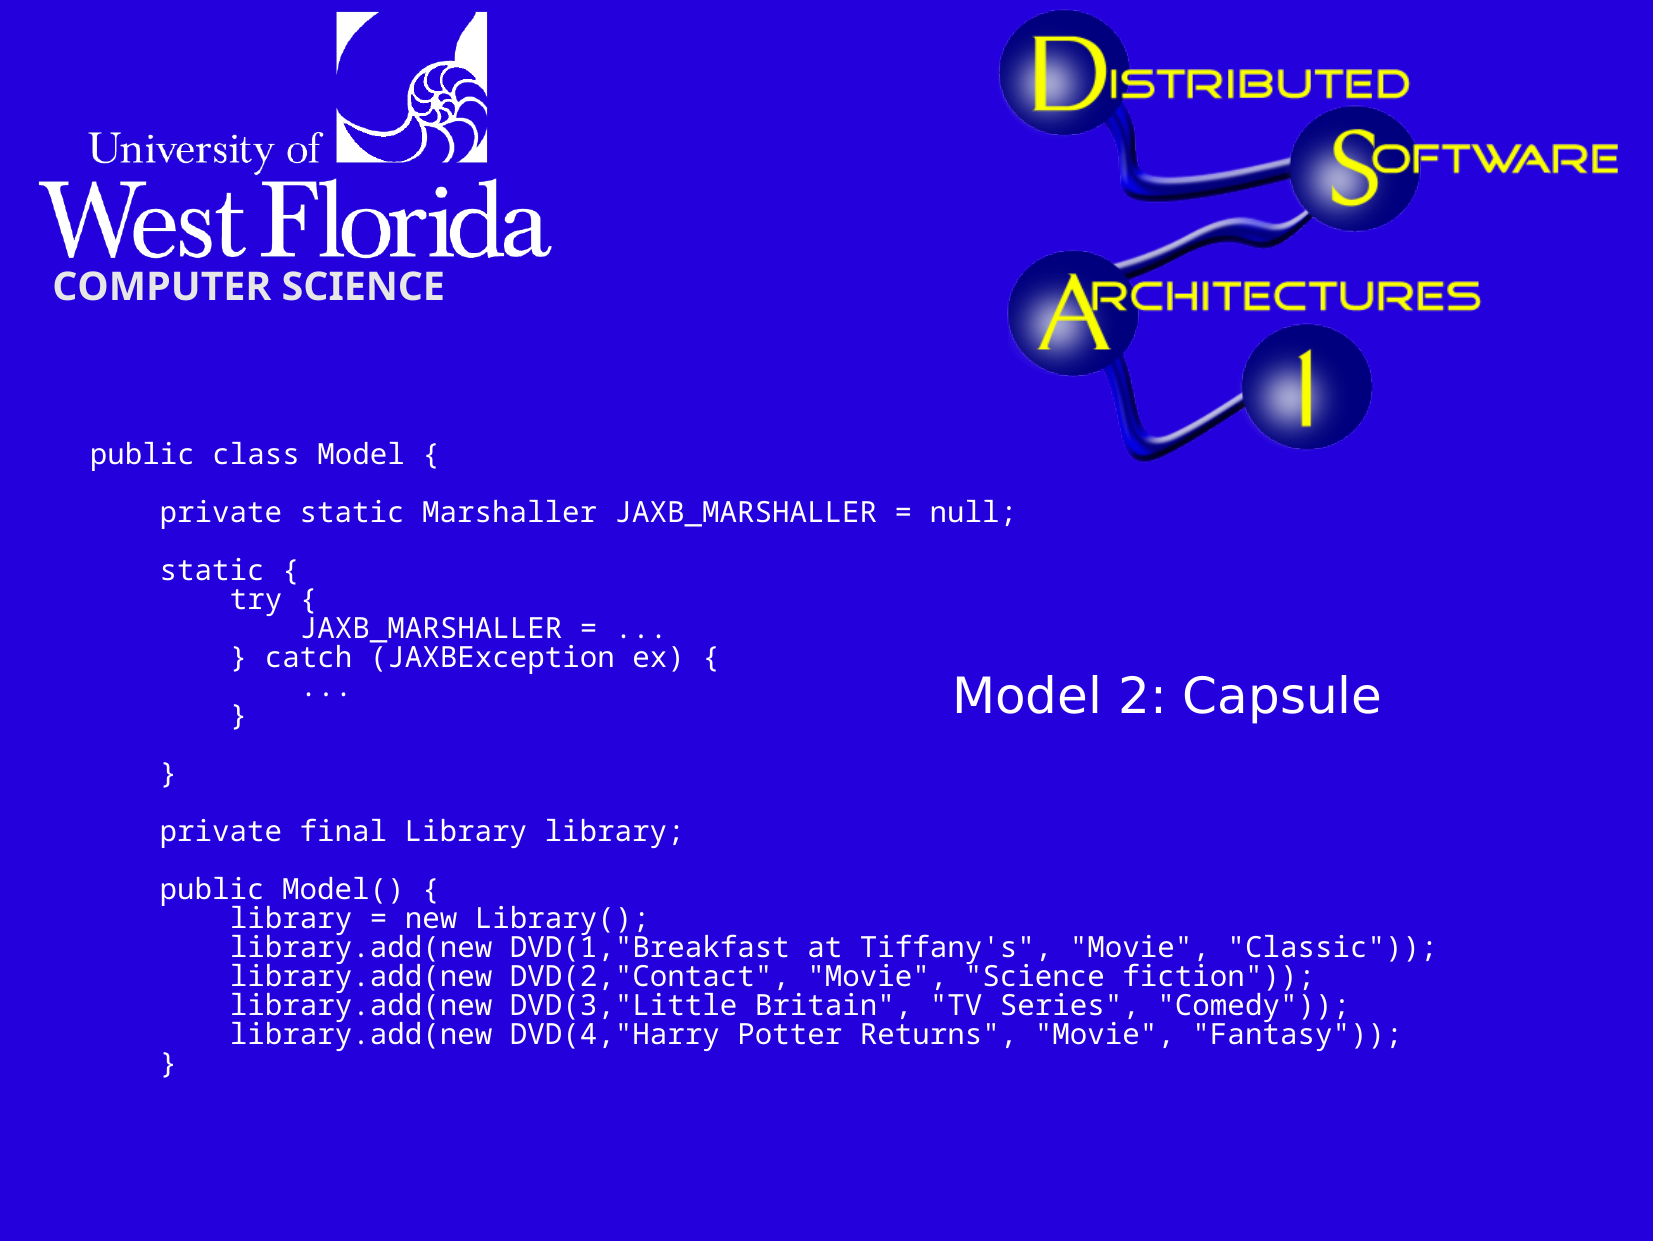

COMPUTER SCIENCE
public class Model {
 private static Marshaller JAXB_MARSHALLER = null;
 static {
 try {
 JAXB_MARSHALLER = ...
 } catch (JAXBException ex) {
 ...
 }
 }
 private final Library library;
 public Model() {
 library = new Library();
 library.add(new DVD(1,"Breakfast at Tiffany's", "Movie", "Classic"));
 library.add(new DVD(2,"Contact", "Movie", "Science fiction"));
 library.add(new DVD(3,"Little Britain", "TV Series", "Comedy"));
 library.add(new DVD(4,"Harry Potter Returns", "Movie", "Fantasy"));
 }
Model 2: Capsule